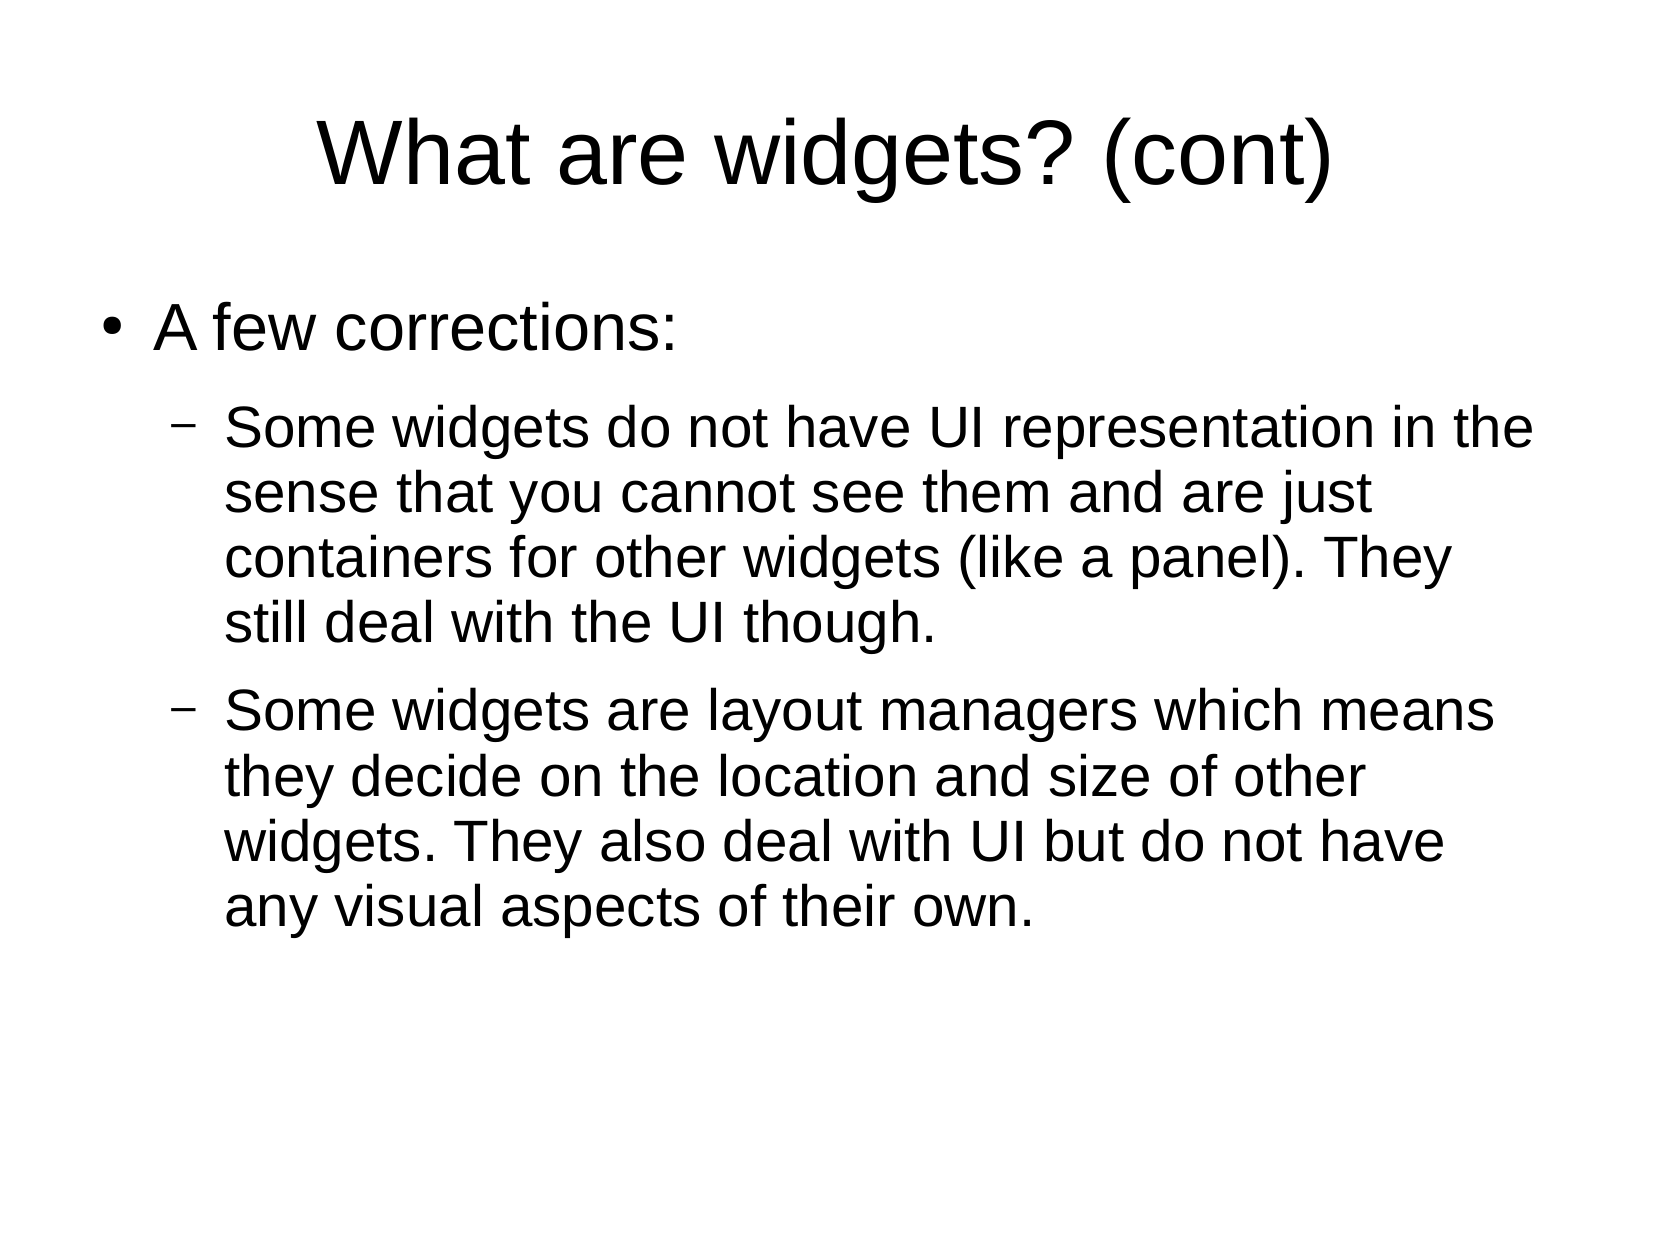

# What are widgets? (cont)
A few corrections:
Some widgets do not have UI representation in the sense that you cannot see them and are just containers for other widgets (like a panel). They still deal with the UI though.
Some widgets are layout managers which means they decide on the location and size of other widgets. They also deal with UI but do not have any visual aspects of their own.